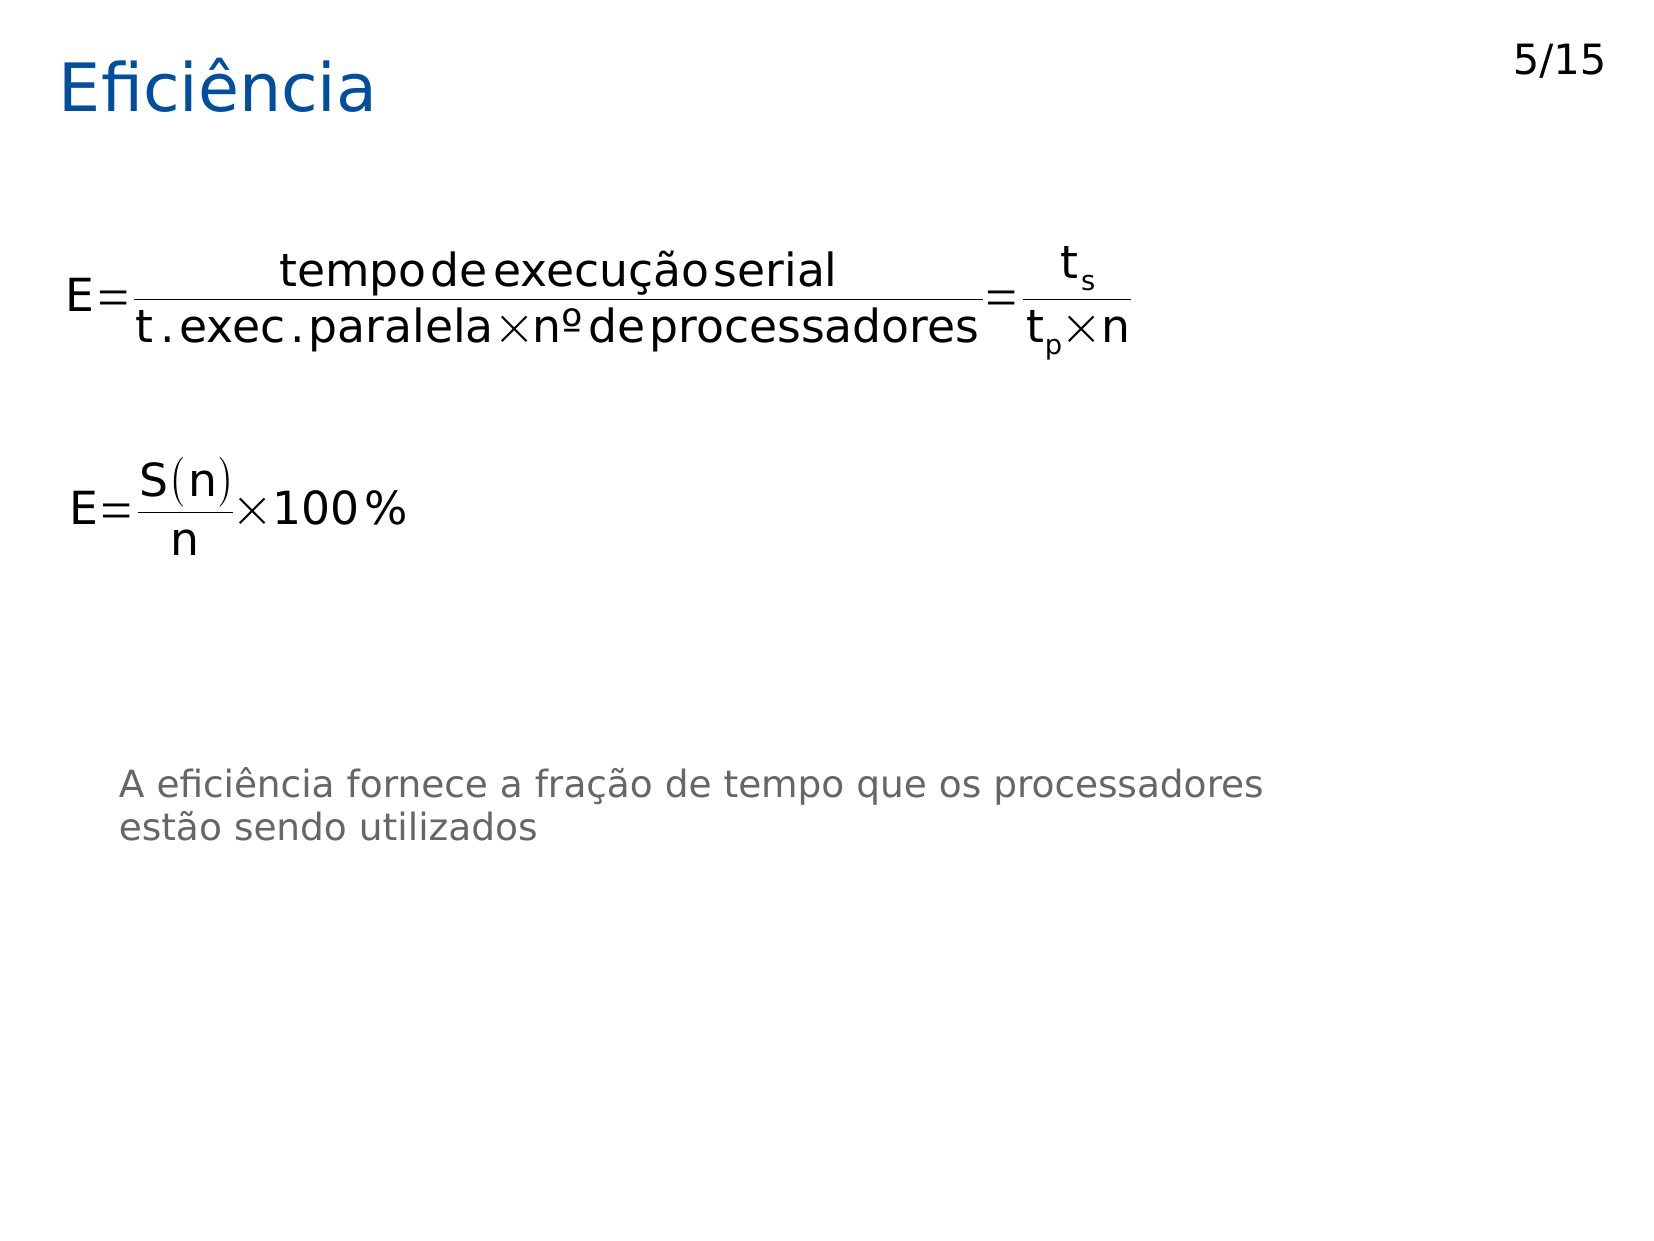

# Eficiência
5
A eficiência fornece a fração de tempo que os processadores estão sendo utilizados